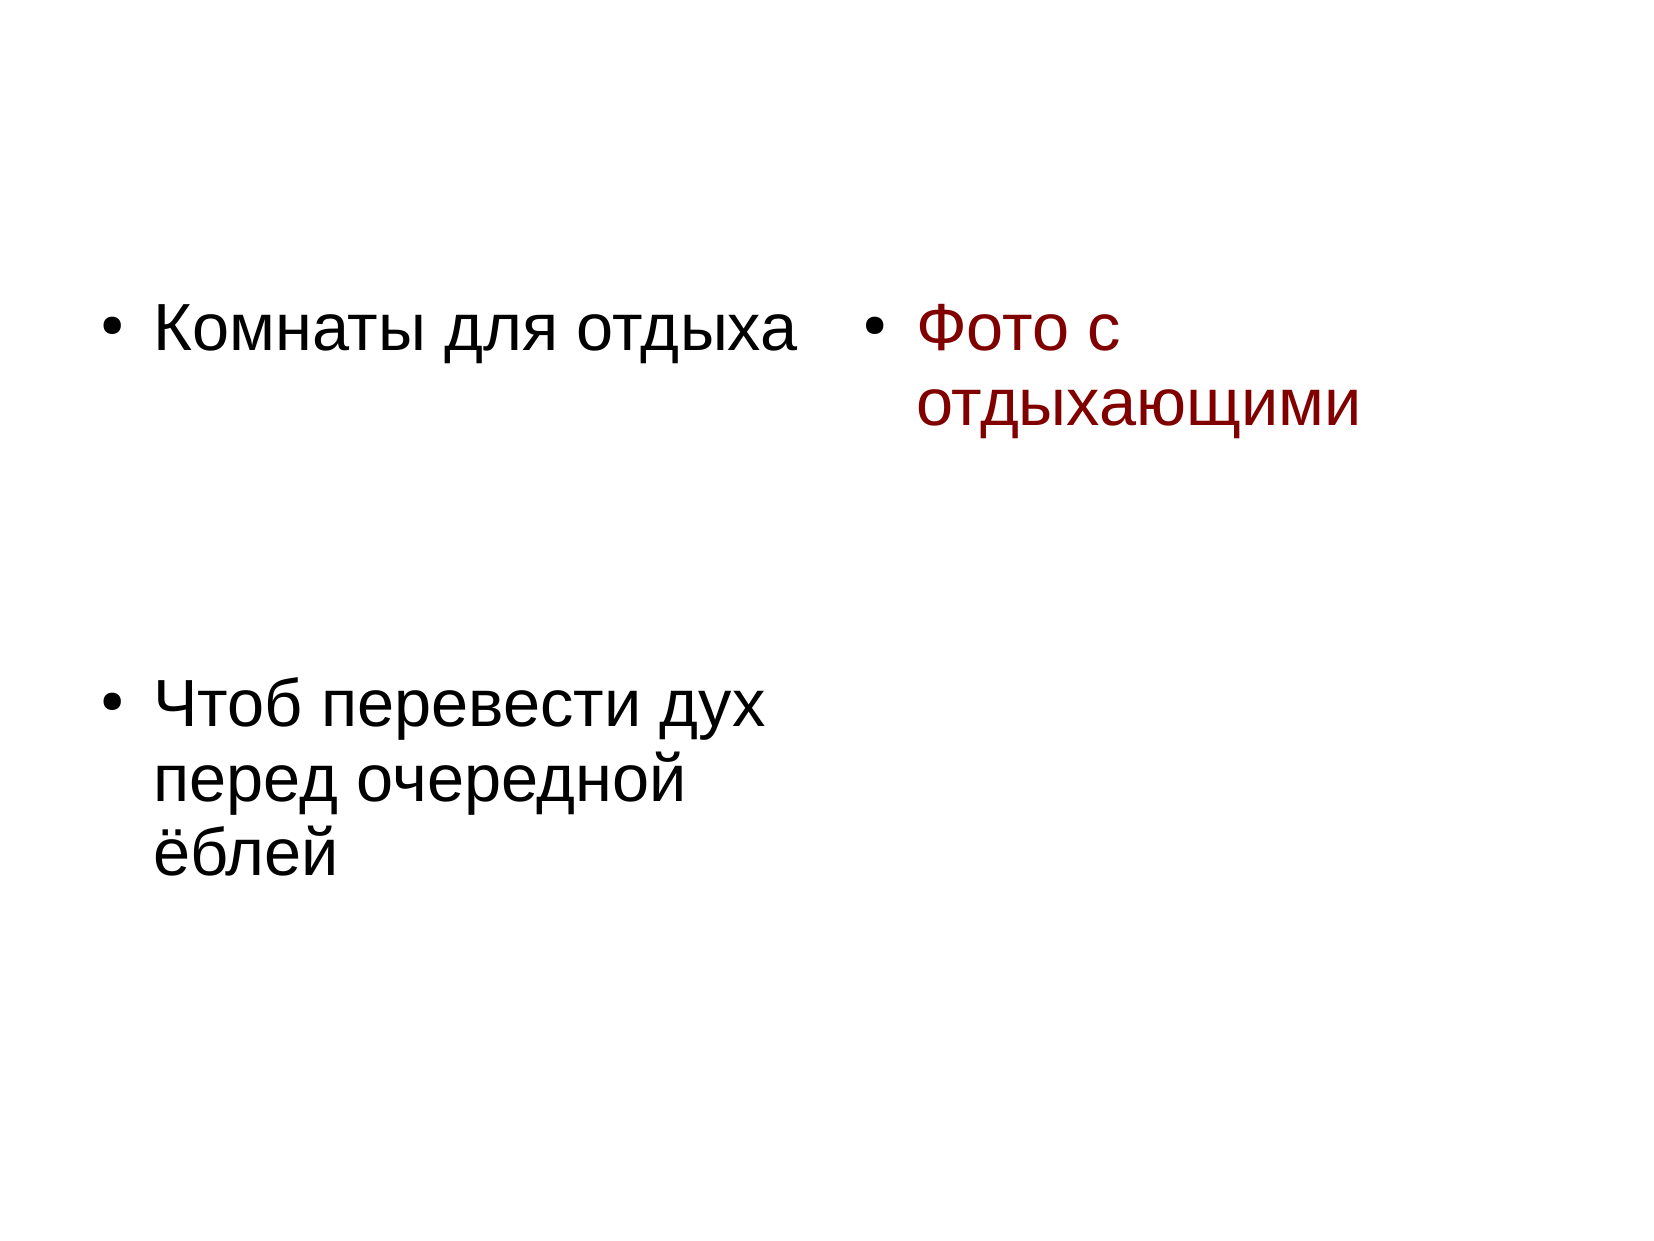

#
Комнаты для отдыха
Фото с отдыхающими
Чтоб перевести дух перед очередной ёблей